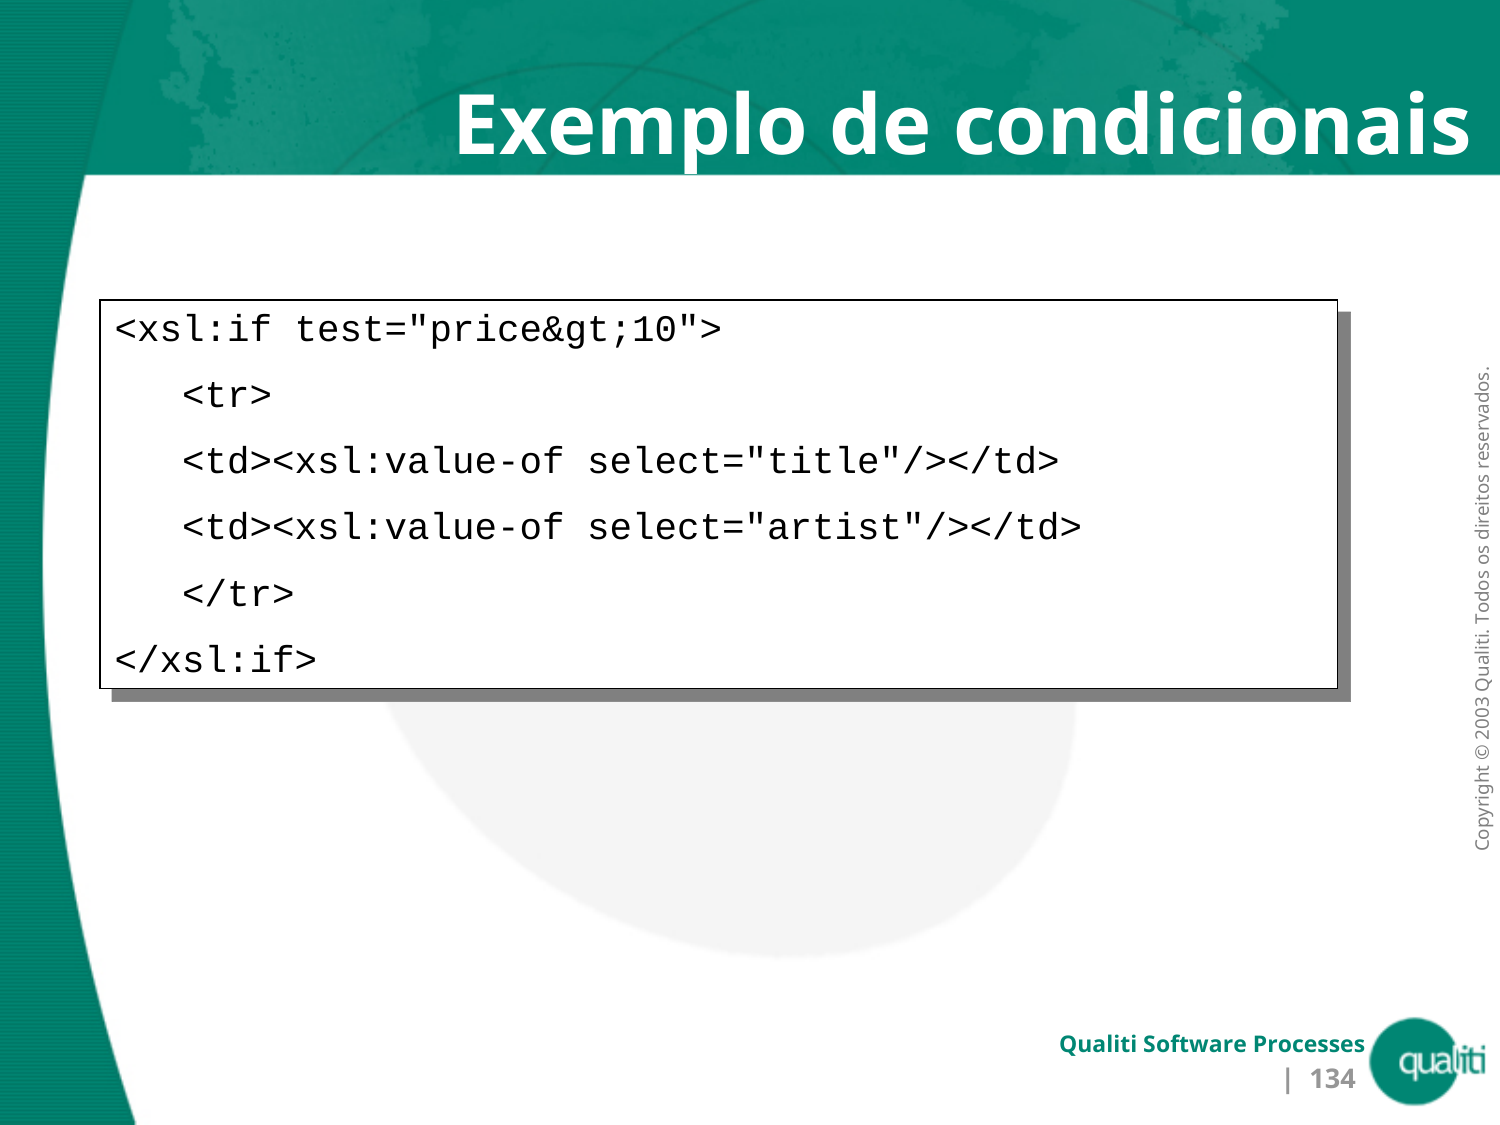

# Exemplo de condicionais
<xsl:if test="price&gt;10">
 <tr>
 <td><xsl:value-of select="title"/></td>
 <td><xsl:value-of select="artist"/></td>
 </tr>
</xsl:if>